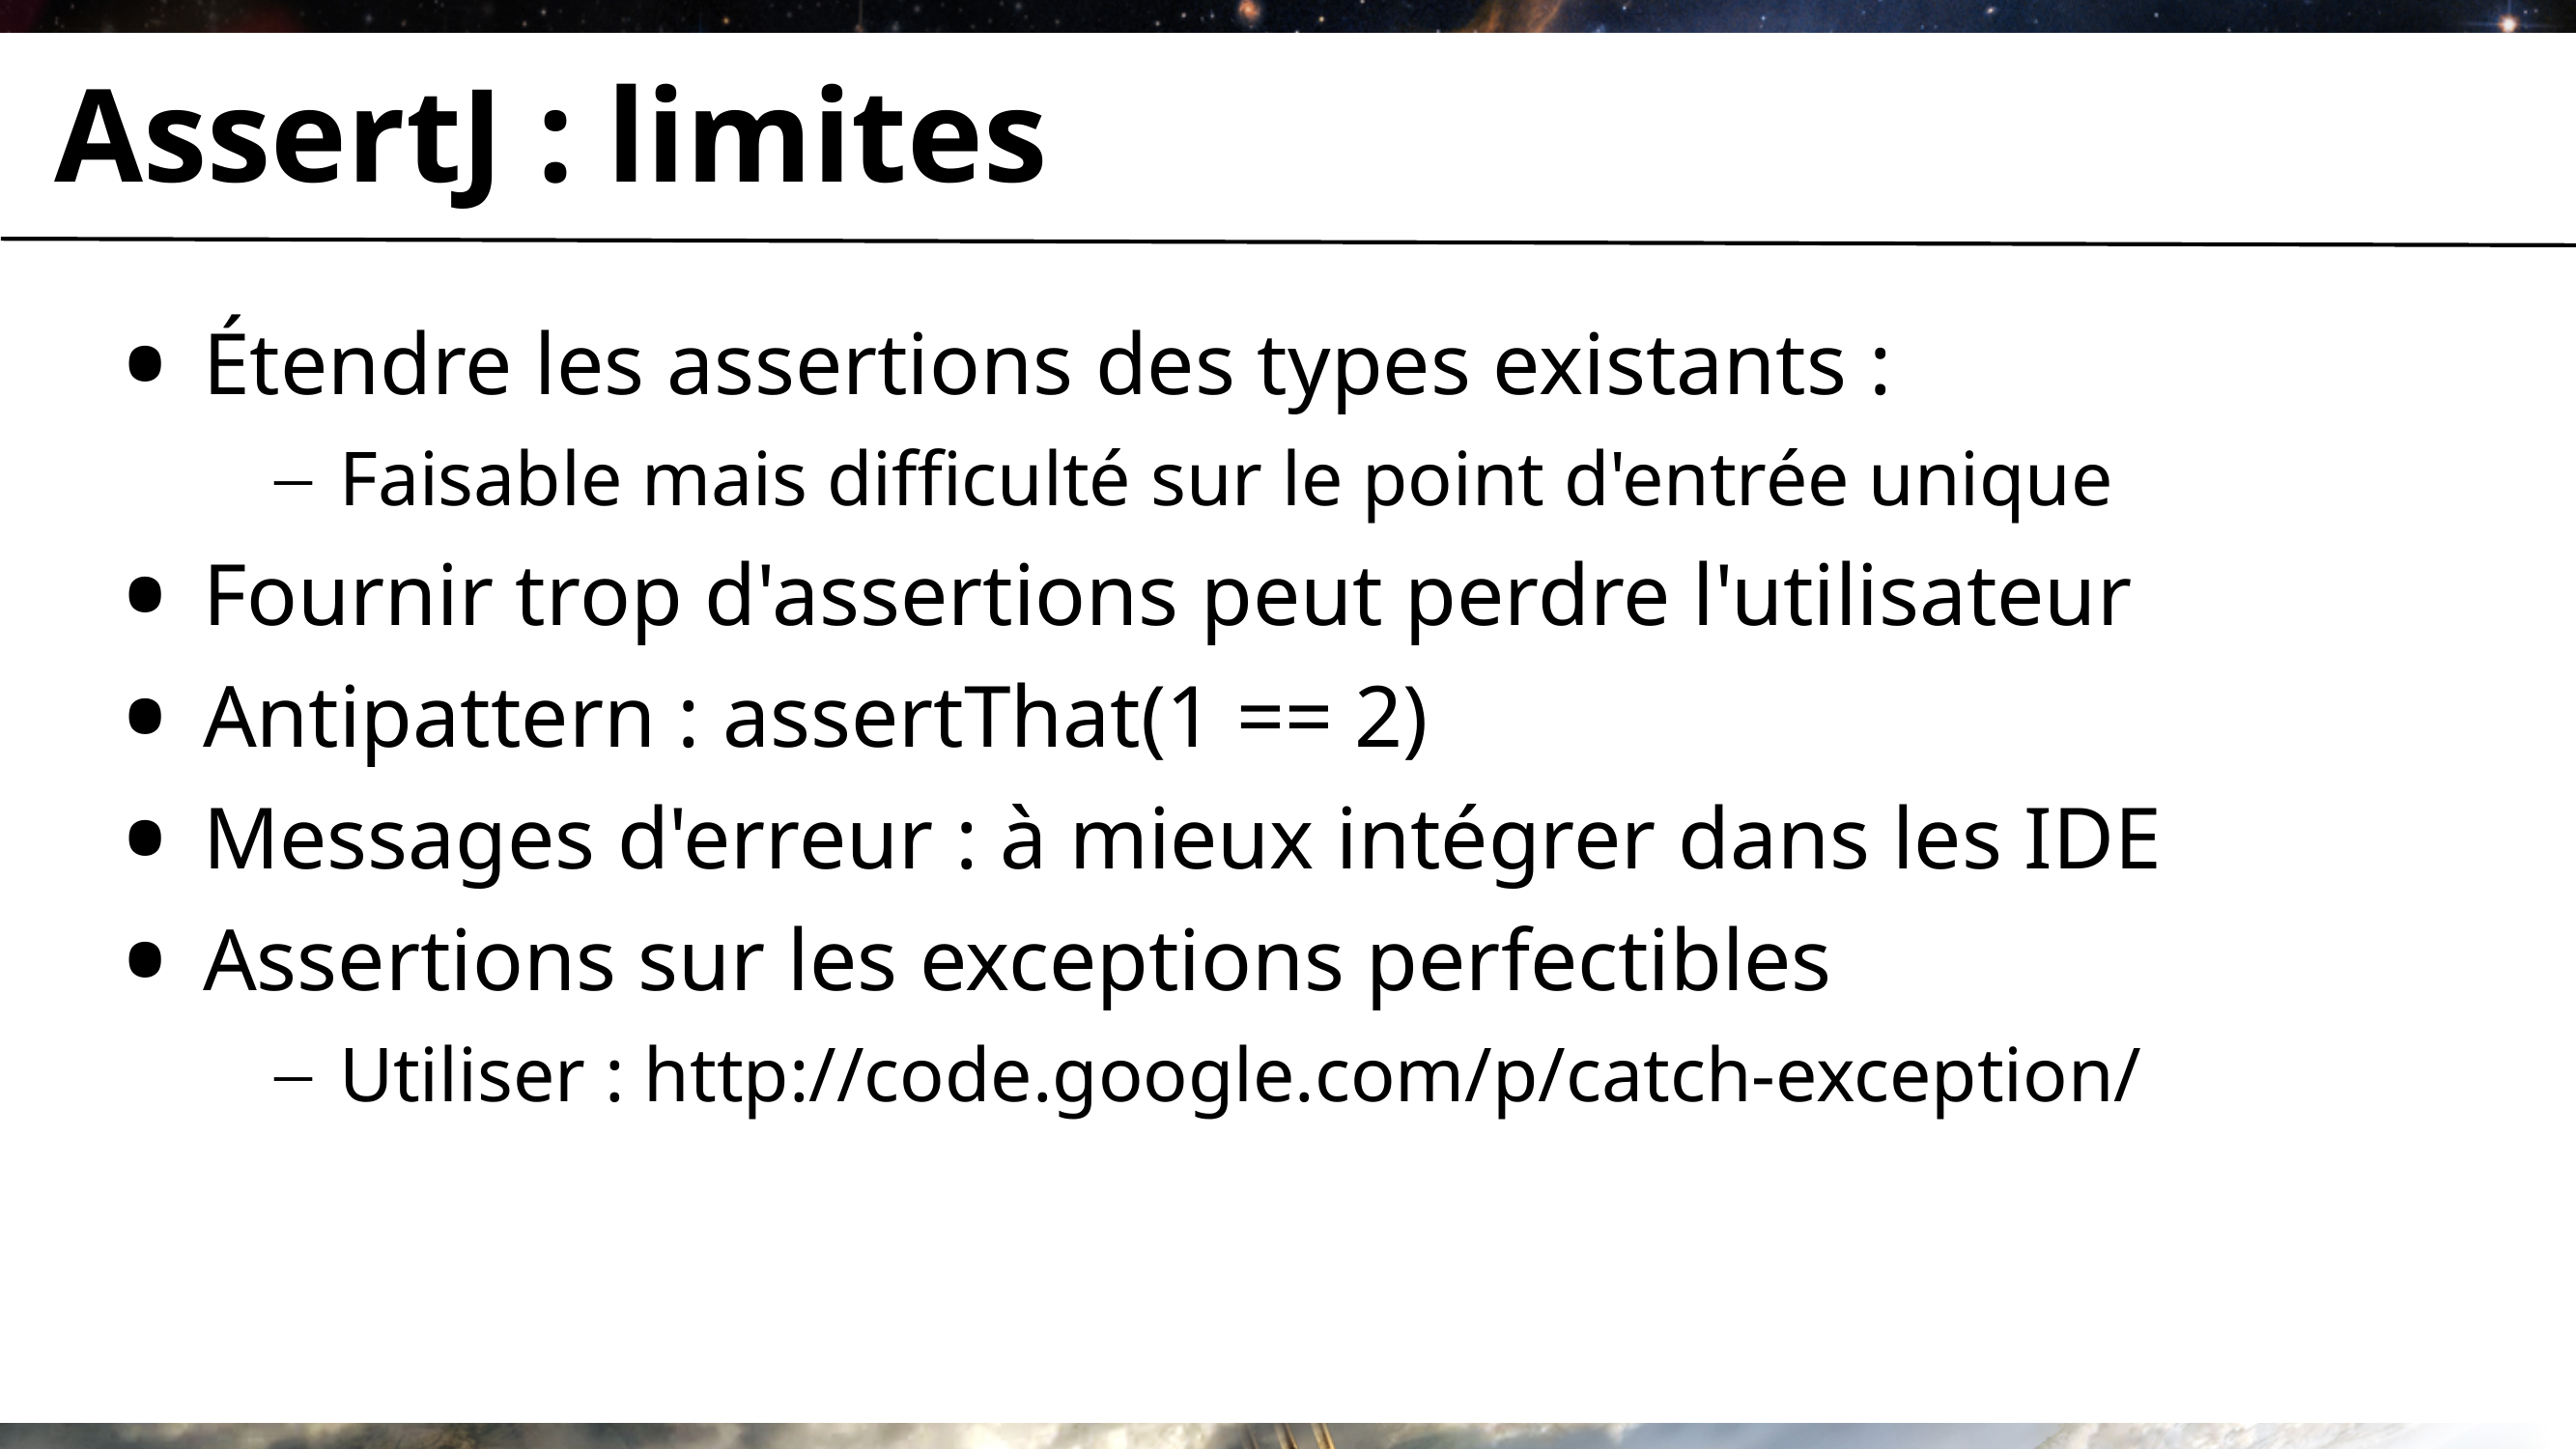

# AssertJ : limites
Étendre les assertions des types existants :
 Faisable mais difficulté sur le point d'entrée unique
Fournir trop d'assertions peut perdre l'utilisateur
Antipattern : assertThat(1 == 2)
Messages d'erreur : à mieux intégrer dans les IDE
Assertions sur les exceptions perfectibles
 Utiliser : http://code.google.com/p/catch-exception/